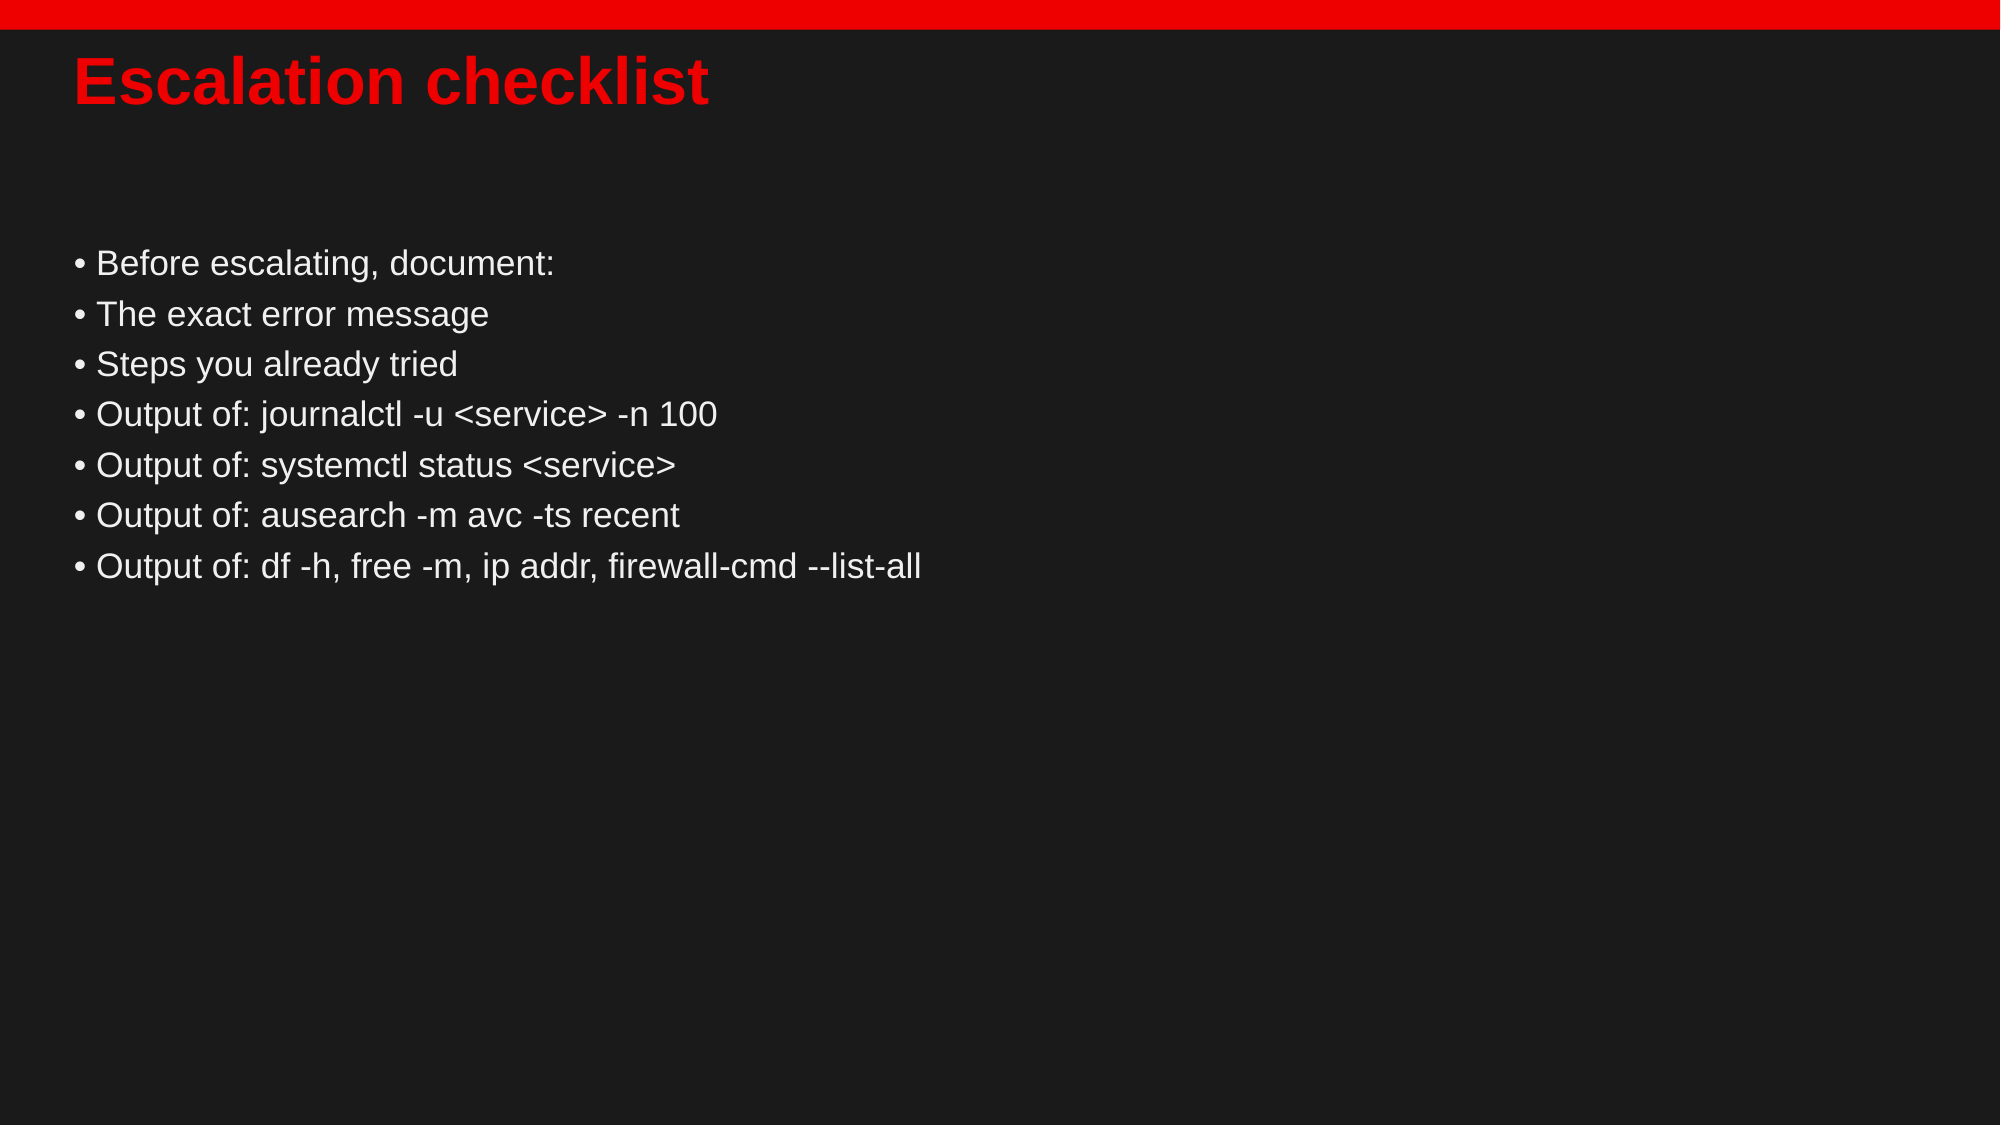

Escalation checklist
• Before escalating, document:
• The exact error message
• Steps you already tried
• Output of: journalctl -u <service> -n 100
• Output of: systemctl status <service>
• Output of: ausearch -m avc -ts recent
• Output of: df -h, free -m, ip addr, firewall-cmd --list-all